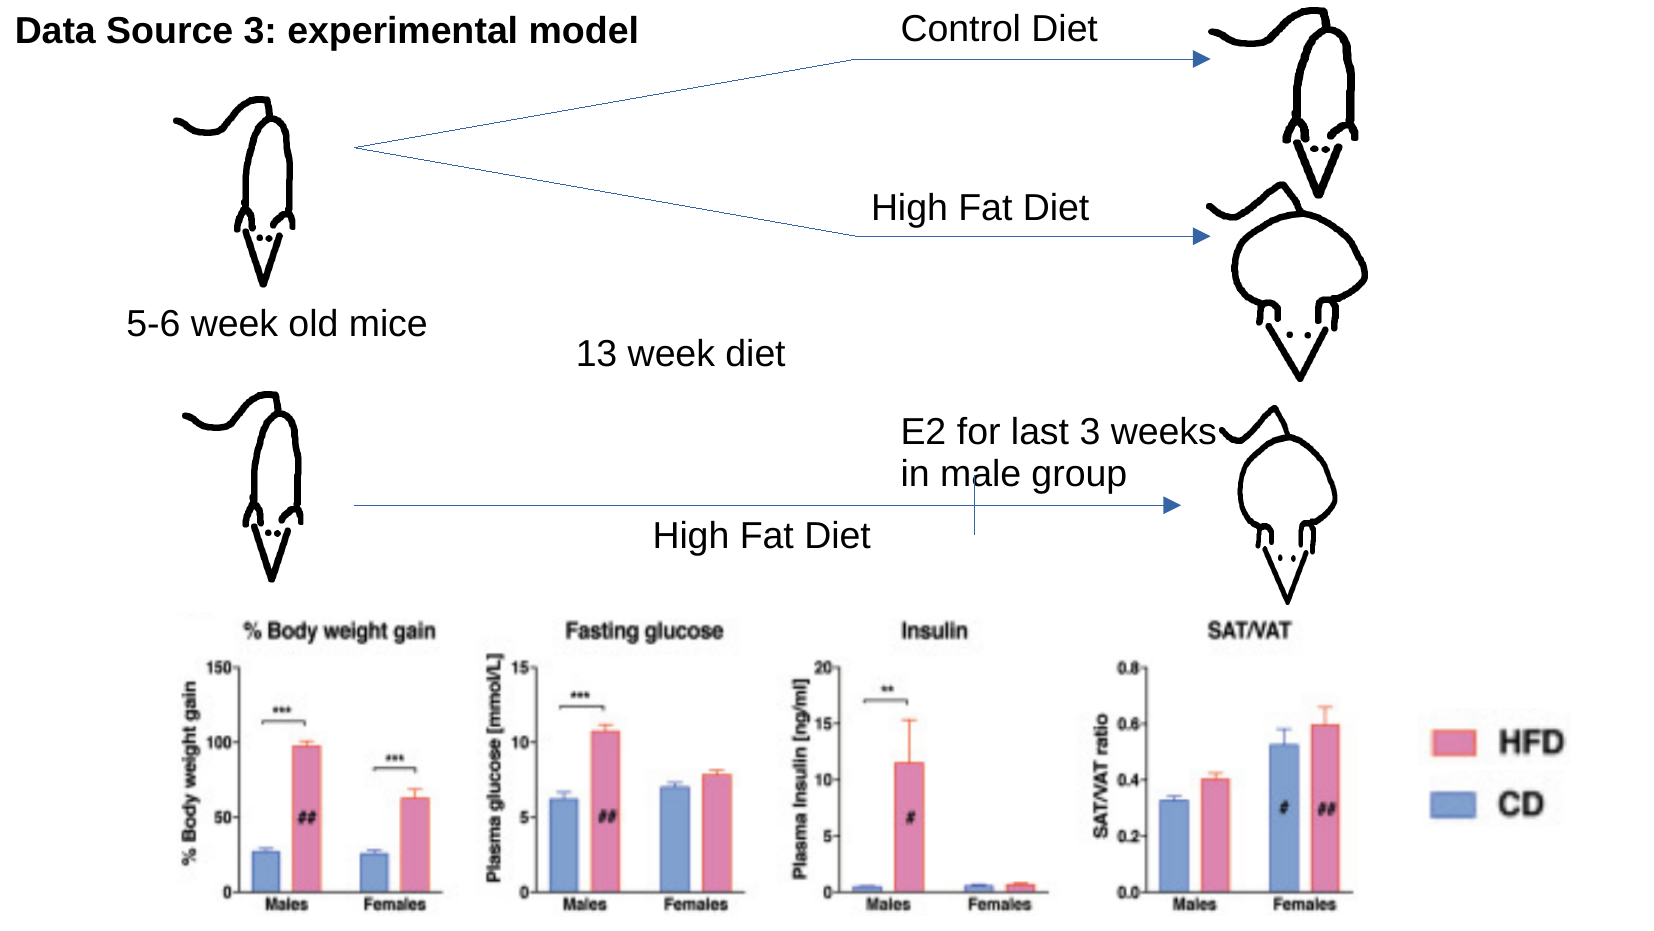

Control Diet
Data Source 3: experimental model
High Fat Diet
5-6 week old mice
13 week diet
E2 for last 3 weeks in male group
High Fat Diet